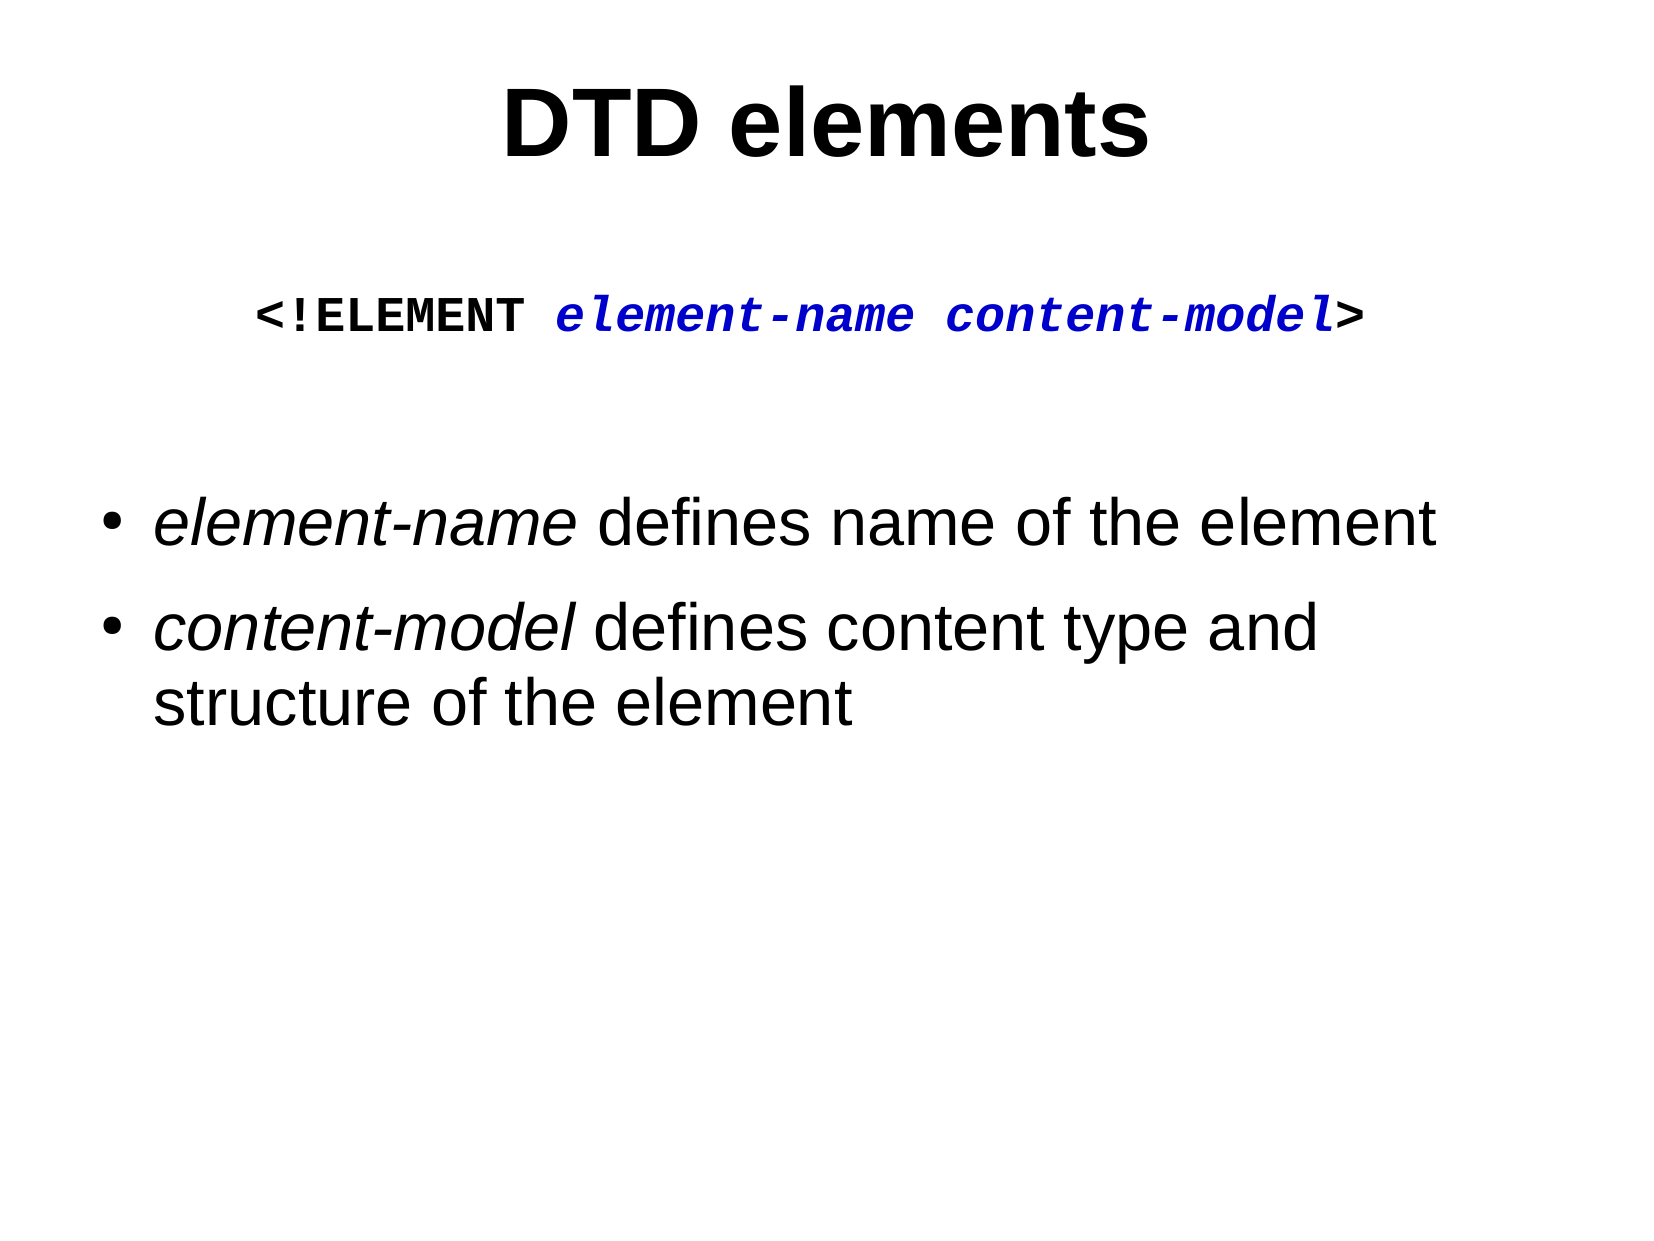

# DTD elements
<!ELEMENT element-name content-model>
element-name defines name of the element
content-model defines content type and structure of the element